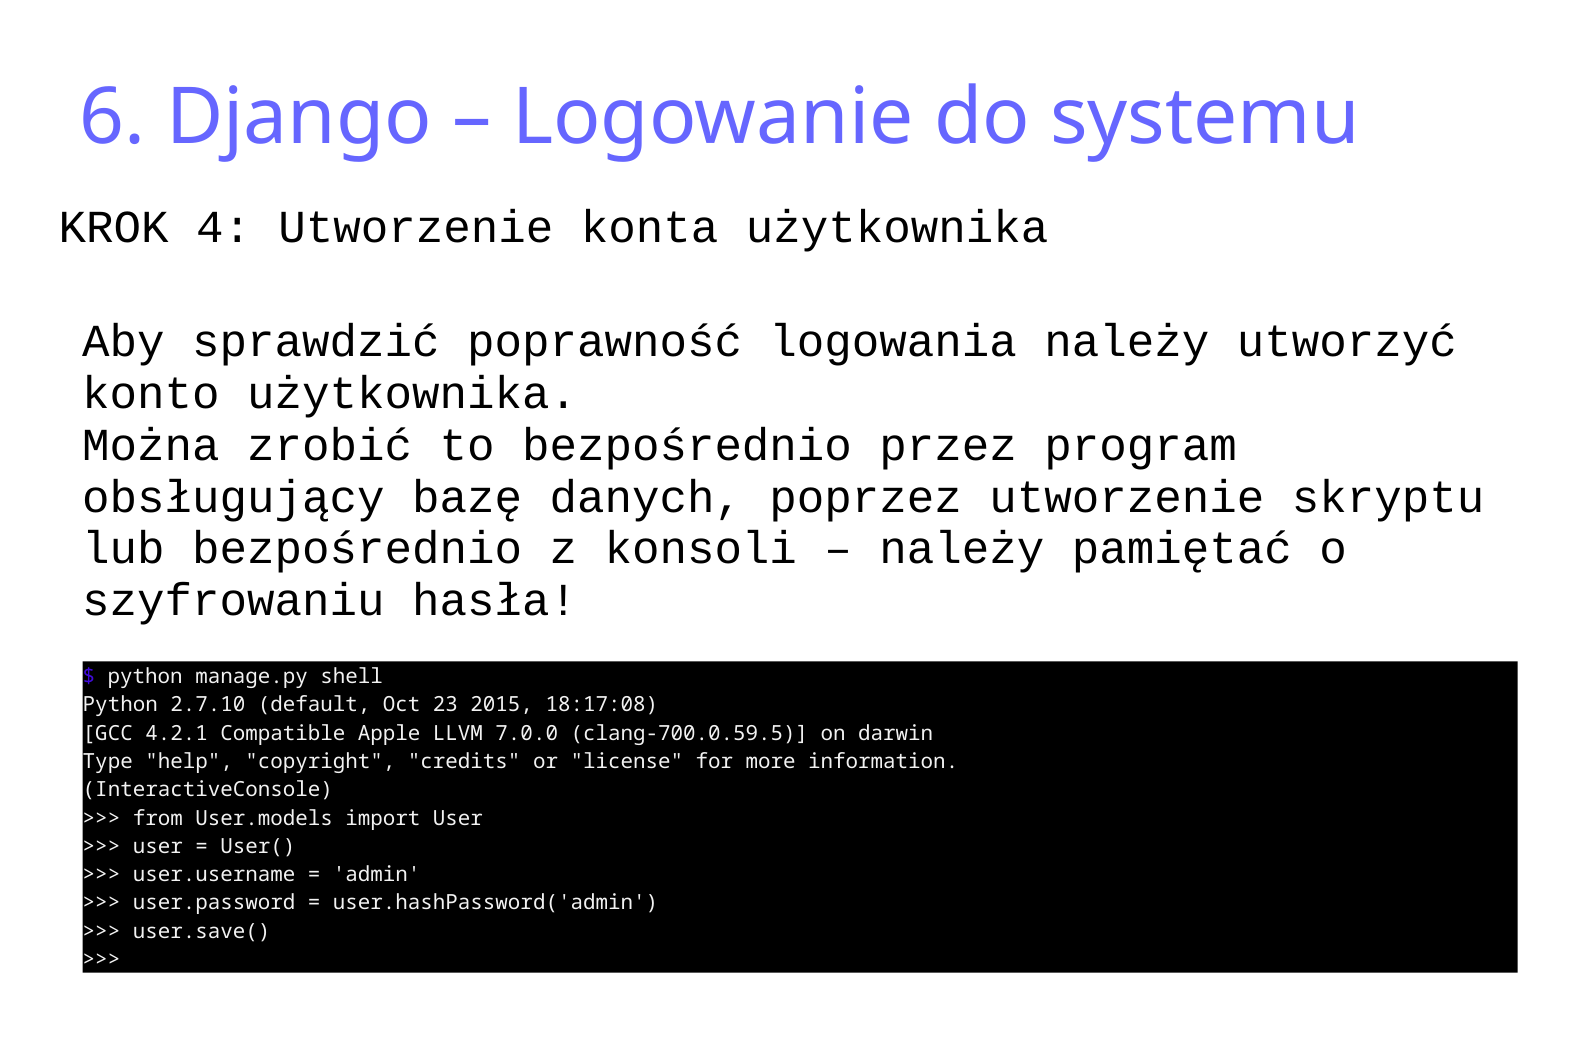

# 6. Django – Logowanie do systemu
KROK 4: Utworzenie konta użytkownika
Aby sprawdzić poprawność logowania należy utworzyć konto użytkownika.
Można zrobić to bezpośrednio przez program obsługujący bazę danych, poprzez utworzenie skryptu lub bezpośrednio z konsoli – należy pamiętać o szyfrowaniu hasła!
$ python manage.py shell
Python 2.7.10 (default, Oct 23 2015, 18:17:08)
[GCC 4.2.1 Compatible Apple LLVM 7.0.0 (clang-700.0.59.5)] on darwin
Type "help", "copyright", "credits" or "license" for more information.
(InteractiveConsole)
>>> from User.models import User
>>> user = User()
>>> user.username = 'admin'
>>> user.password = user.hashPassword('admin')
>>> user.save()
>>>